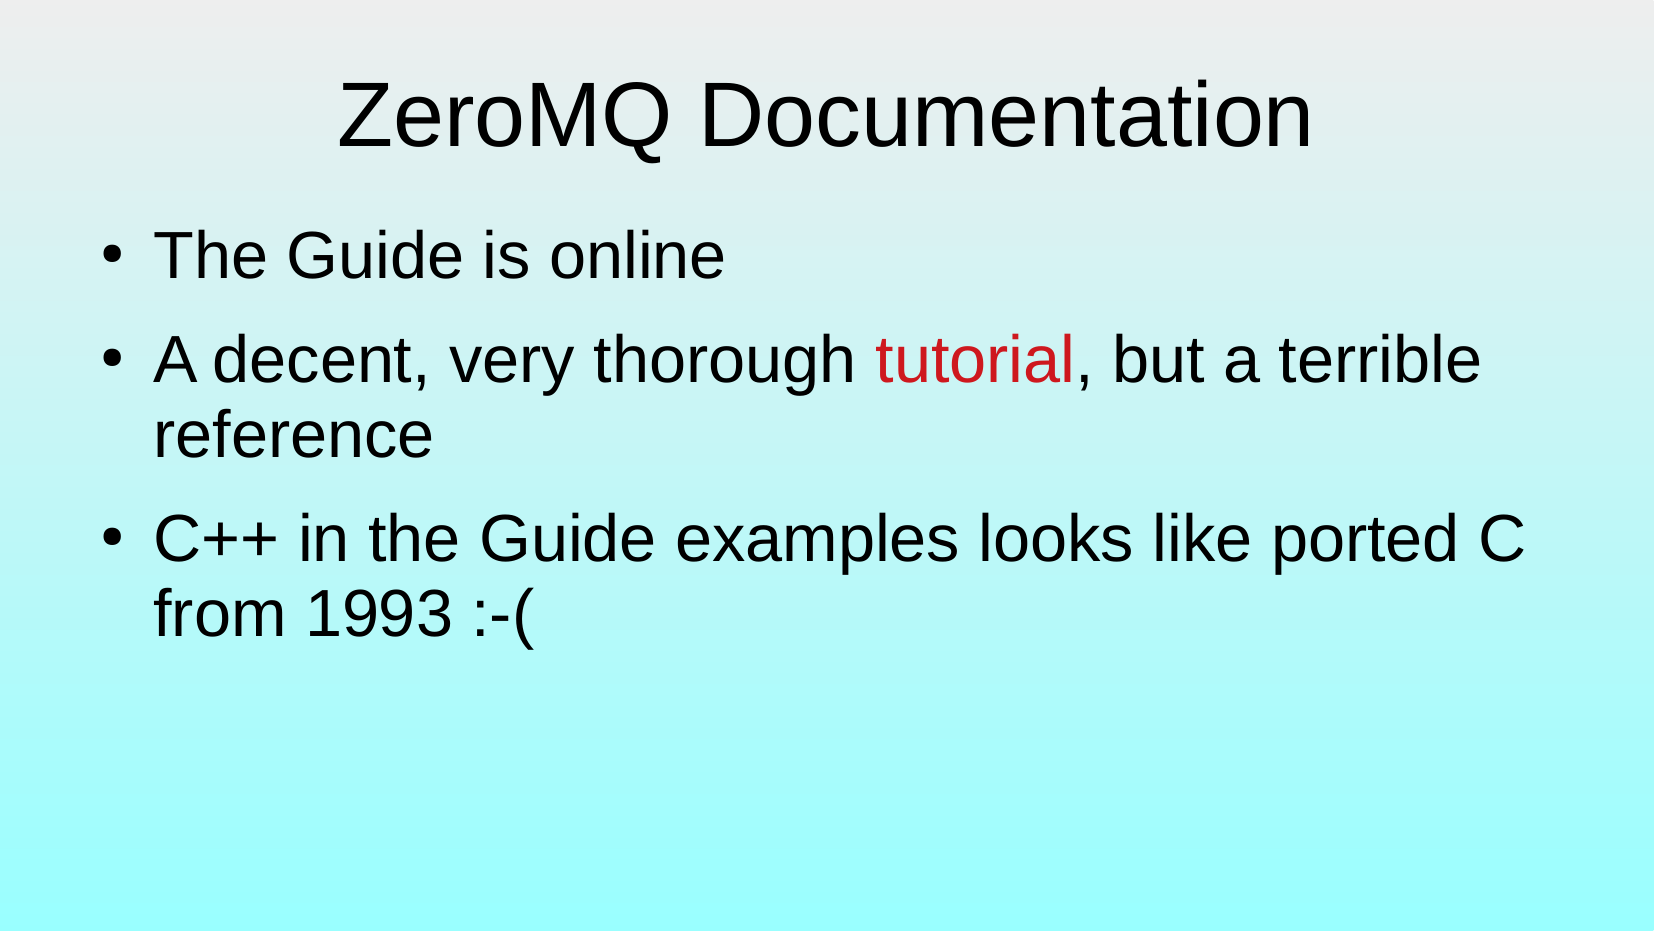

# ZeroMQ Documentation
The Guide is online
A decent, very thorough tutorial, but a terrible reference
C++ in the Guide examples looks like ported C from 1993 :-(